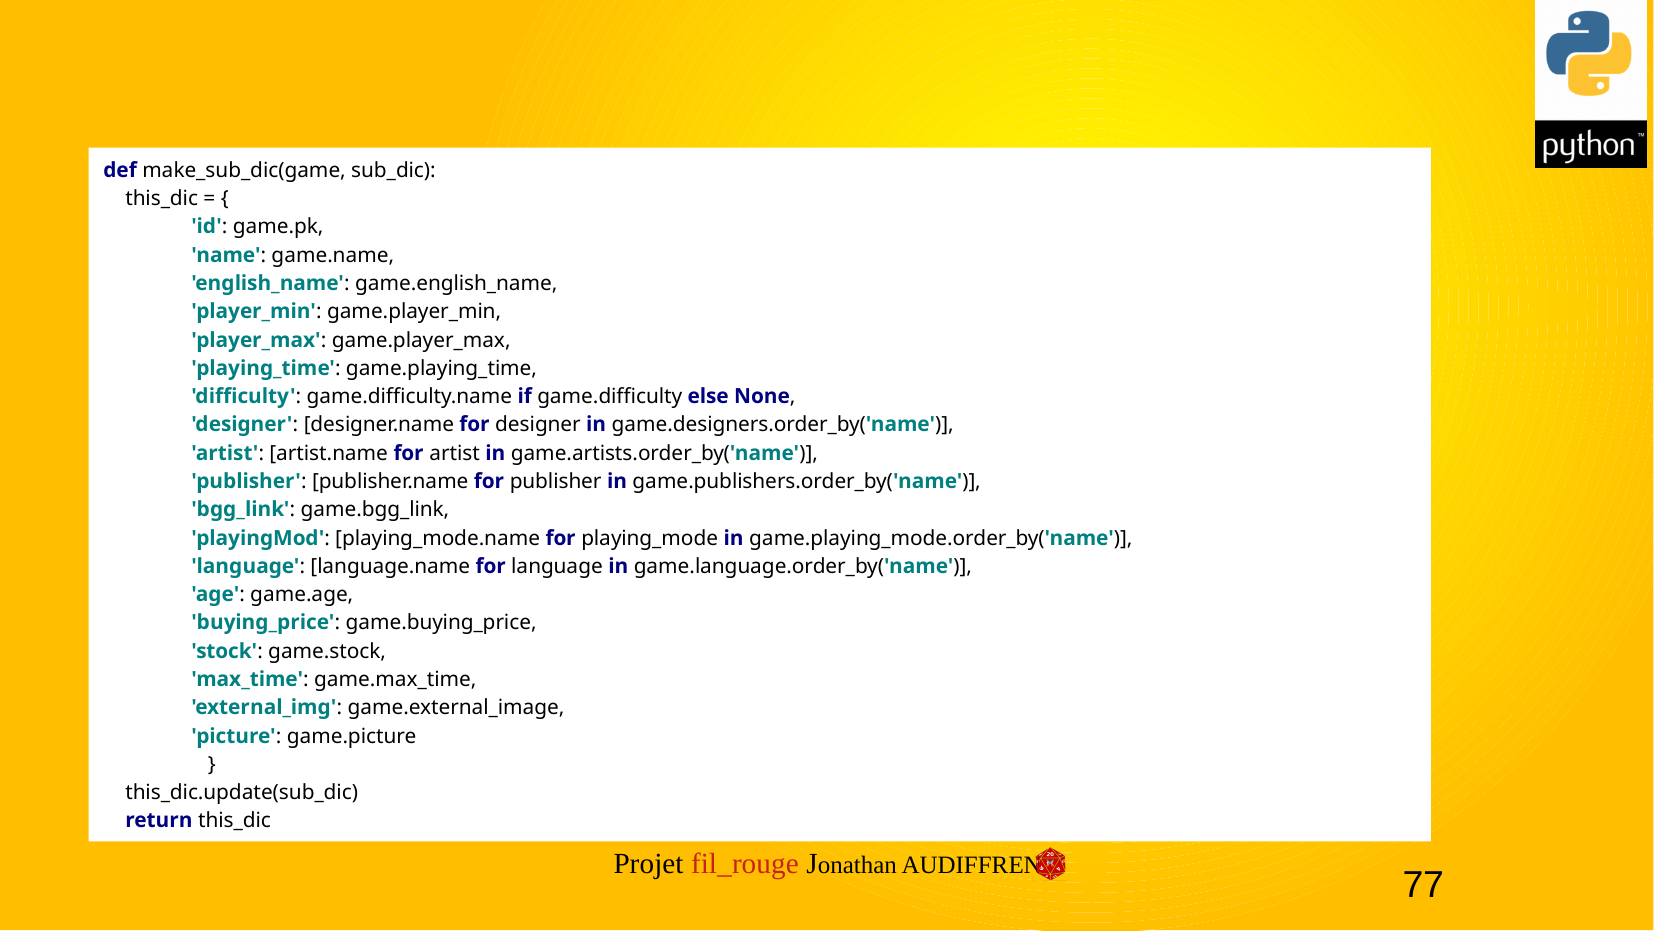

def make_sub_dic(game, sub_dic):
 this_dic = {
 'id': game.pk,
 'name': game.name,
 'english_name': game.english_name,
 'player_min': game.player_min,
 'player_max': game.player_max,
 'playing_time': game.playing_time,
 'difficulty': game.difficulty.name if game.difficulty else None,
 'designer': [designer.name for designer in game.designers.order_by('name')],
 'artist': [artist.name for artist in game.artists.order_by('name')],
 'publisher': [publisher.name for publisher in game.publishers.order_by('name')],
 'bgg_link': game.bgg_link,
 'playingMod': [playing_mode.name for playing_mode in game.playing_mode.order_by('name')],
 'language': [language.name for language in game.language.order_by('name')],
 'age': game.age,
 'buying_price': game.buying_price,
 'stock': game.stock,
 'max_time': game.max_time,
 'external_img': game.external_image,
 'picture': game.picture
 }
 this_dic.update(sub_dic)
 return this_dic